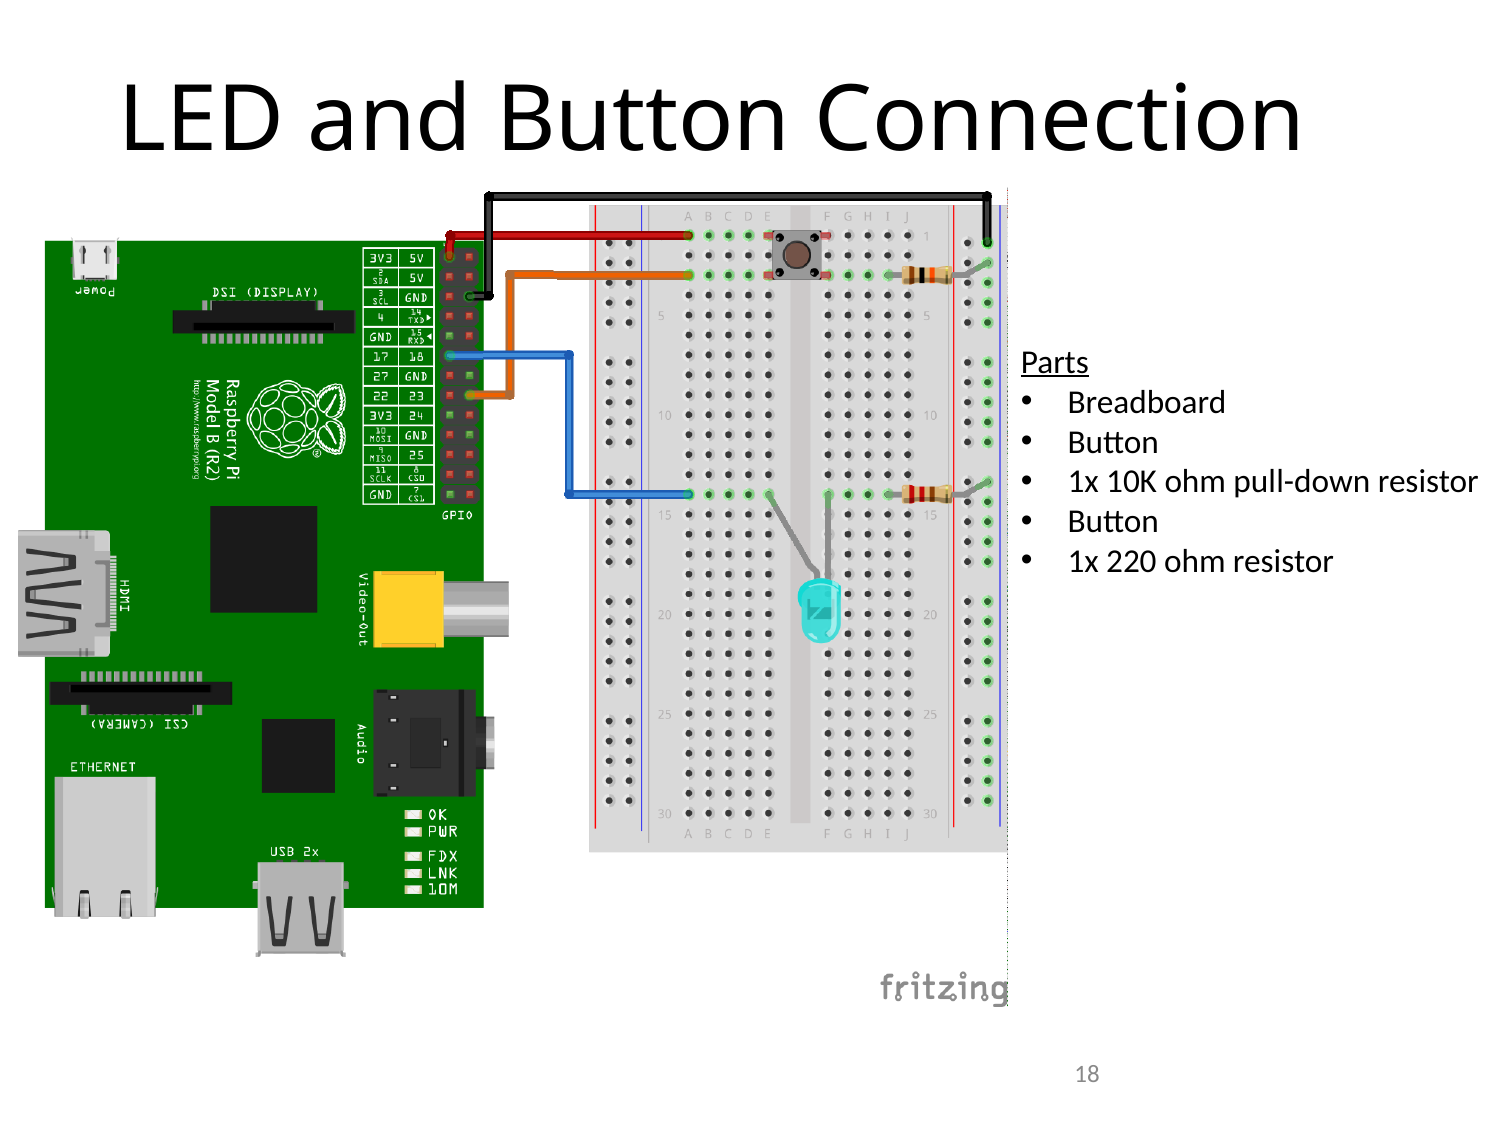

# LED and Button Connection
Parts
Breadboard
Button
1x 10K ohm pull-down resistor
Button
1x 220 ohm resistor